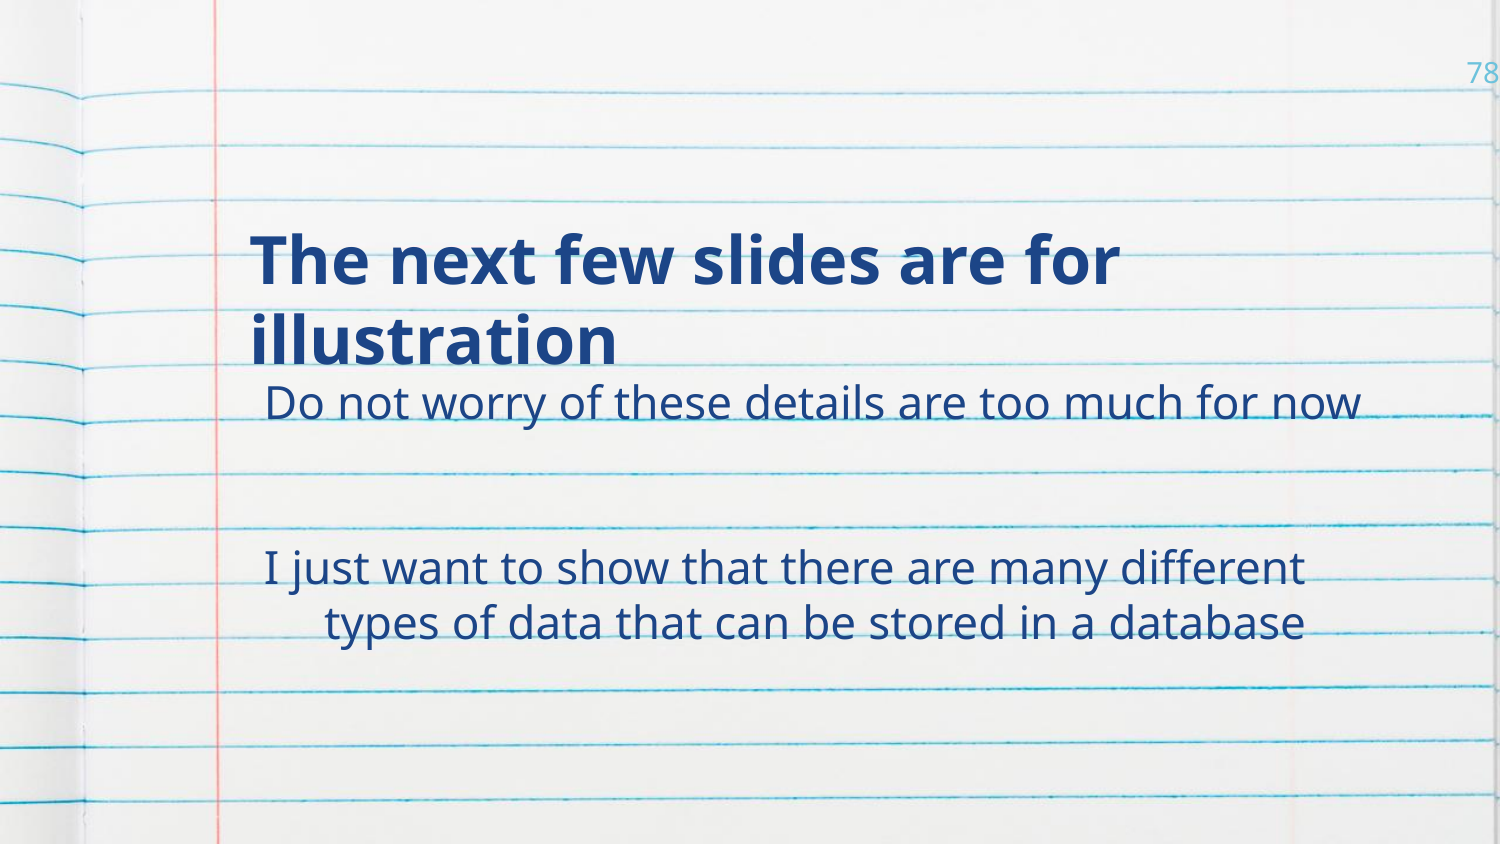

# The next few slides are for illustration
Do not worry of these details are too much for now
I just want to show that there are many different types of data that can be stored in a database